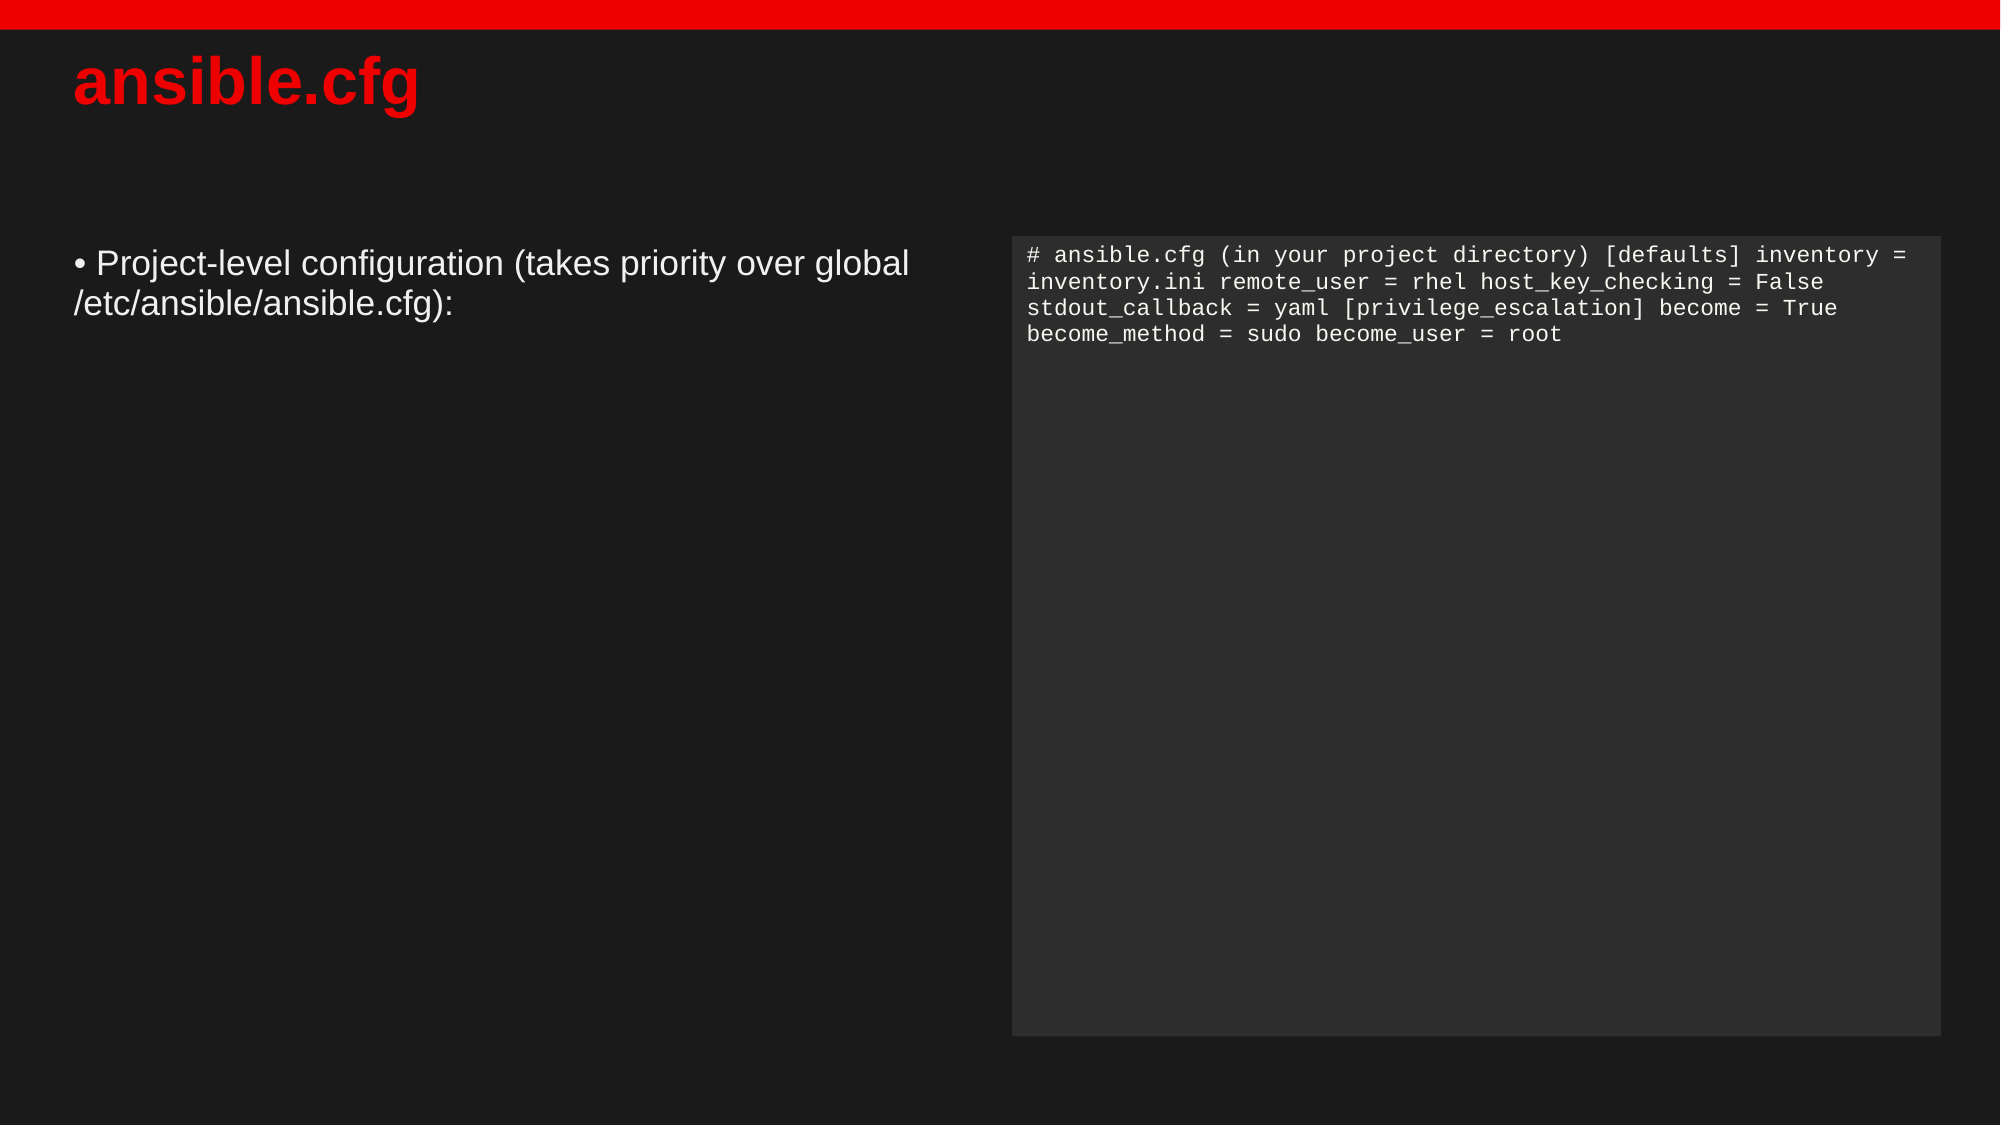

ansible.cfg
• Project-level configuration (takes priority over global /etc/ansible/ansible.cfg):
# ansible.cfg (in your project directory) [defaults] inventory = inventory.ini remote_user = rhel host_key_checking = False stdout_callback = yaml [privilege_escalation] become = True become_method = sudo become_user = root